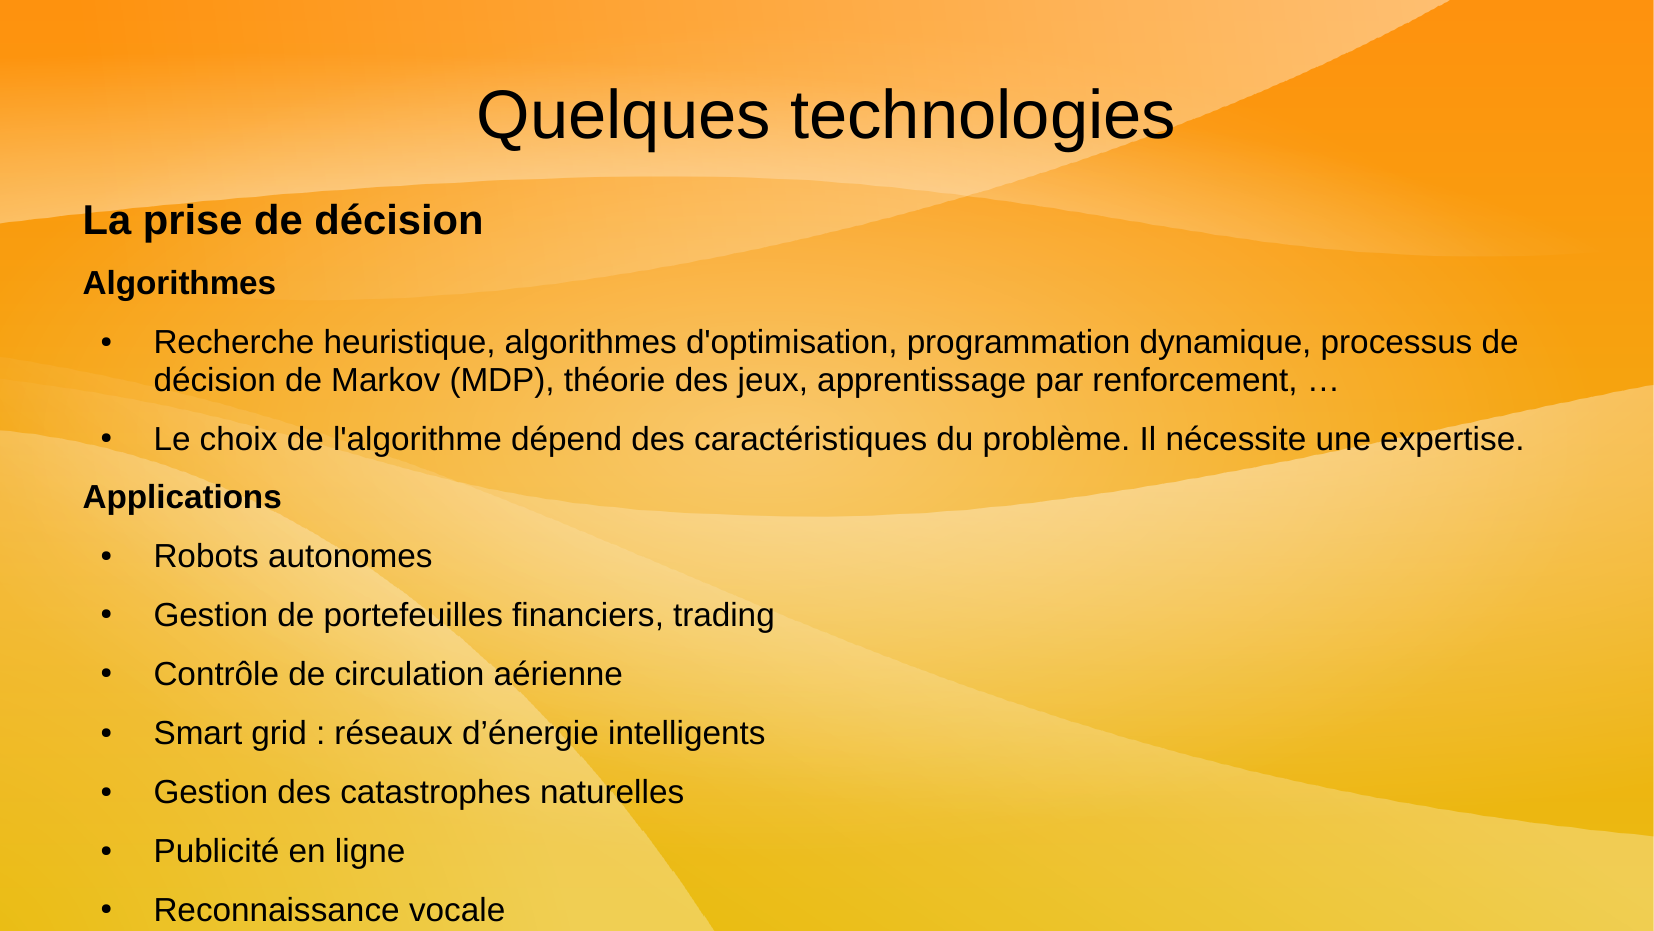

# Quelques technologies
La prise de décision
Algorithmes
Recherche heuristique, algorithmes d'optimisation, programmation dynamique, processus de décision de Markov (MDP), théorie des jeux, apprentissage par renforcement, …
Le choix de l'algorithme dépend des caractéristiques du problème. Il nécessite une expertise.
Applications
Robots autonomes
Gestion de portefeuilles financiers, trading
Contrôle de circulation aérienne
Smart grid : réseaux d’énergie intelligents
Gestion des catastrophes naturelles
Publicité en ligne
Reconnaissance vocale